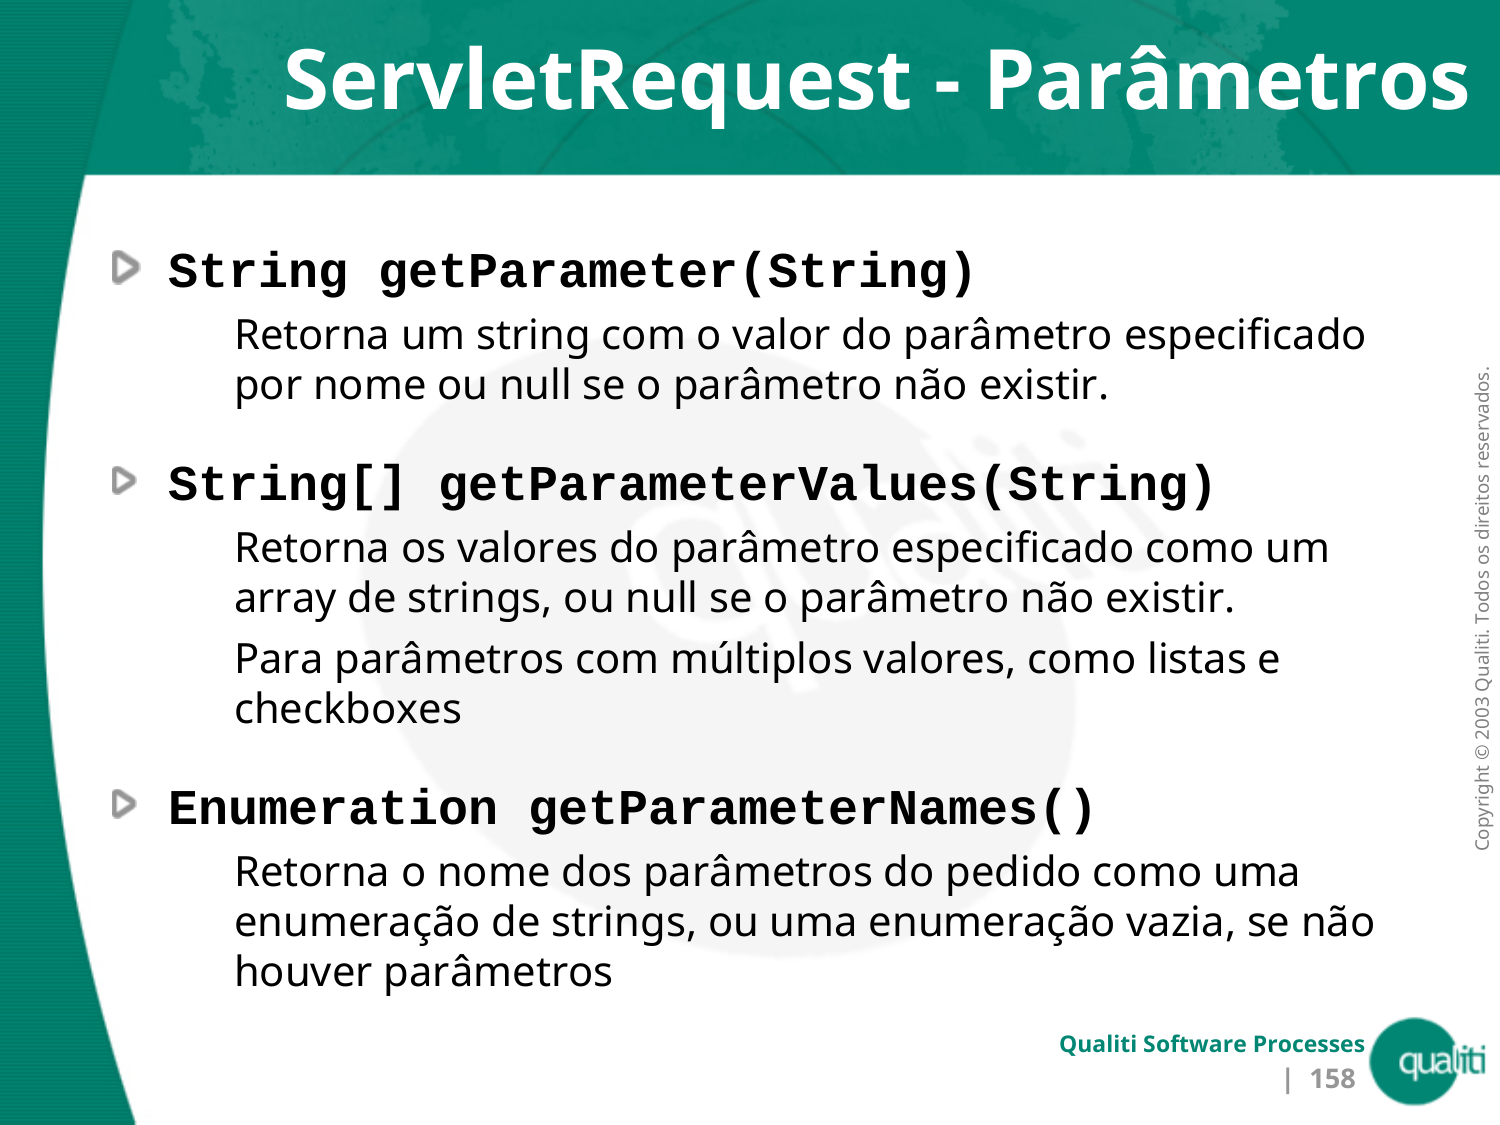

# ServletRequest - Parâmetros
String getParameter(String)
Retorna um string com o valor do parâmetro especificado por nome ou null se o parâmetro não existir.
String[] getParameterValues(String)
Retorna os valores do parâmetro especificado como um array de strings, ou null se o parâmetro não existir.
Para parâmetros com múltiplos valores, como listas e checkboxes
Enumeration getParameterNames()
Retorna o nome dos parâmetros do pedido como uma enumeração de strings, ou uma enumeração vazia, se não houver parâmetros